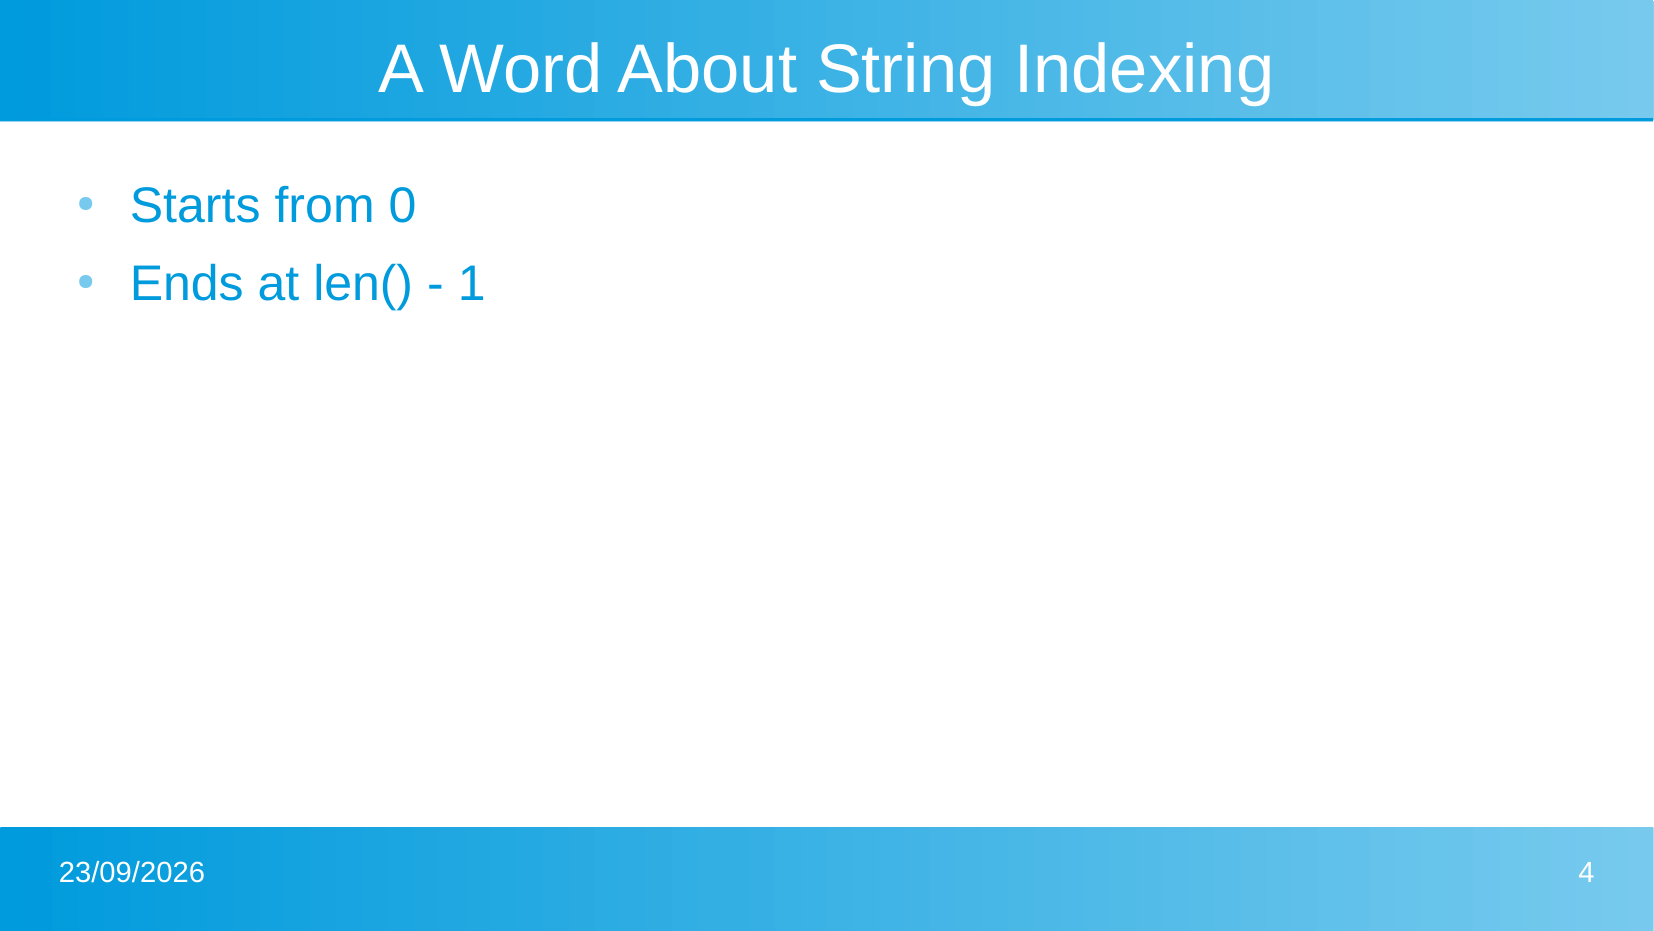

# A Word About String Indexing
Starts from 0
Ends at len() - 1
4